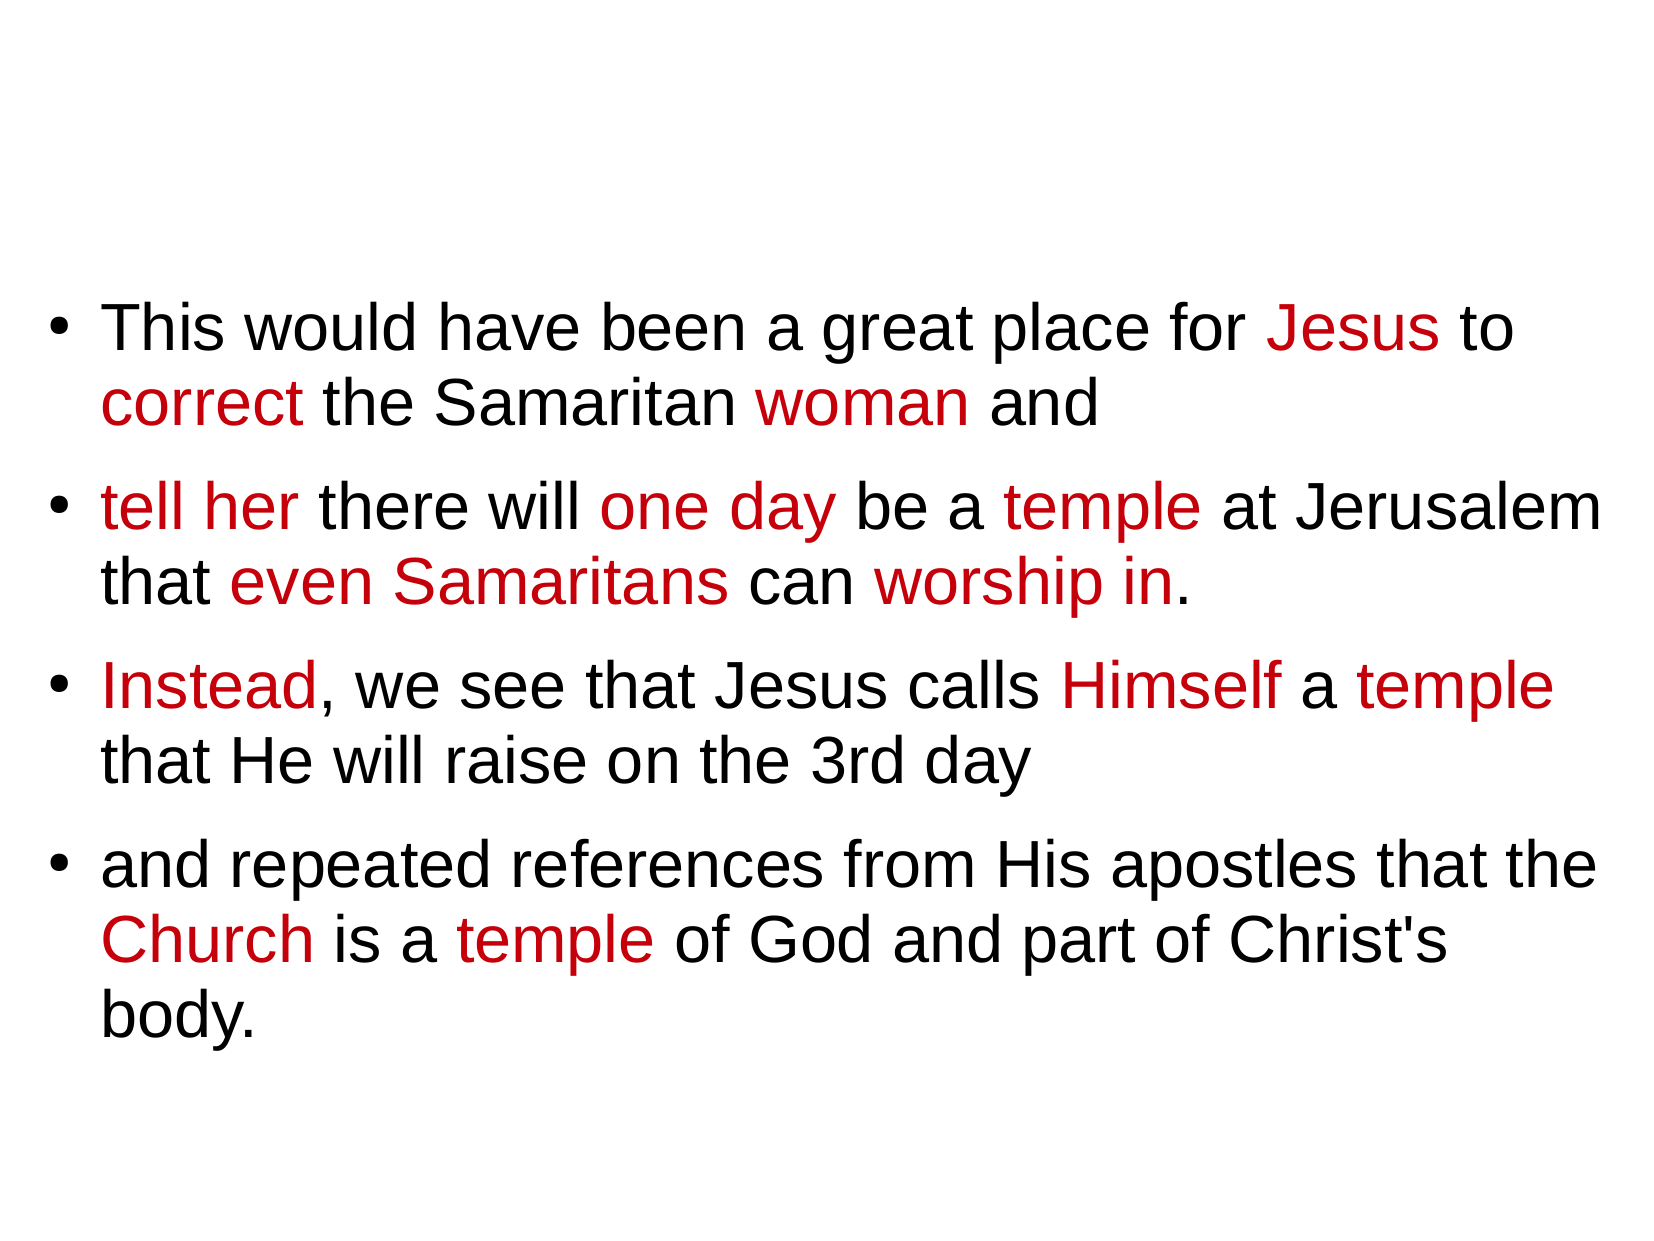

#
This would have been a great place for Jesus to correct the Samaritan woman and
tell her there will one day be a temple at Jerusalem that even Samaritans can worship in.
Instead, we see that Jesus calls Himself a temple that He will raise on the 3rd day
and repeated references from His apostles that the Church is a temple of God and part of Christ's body.